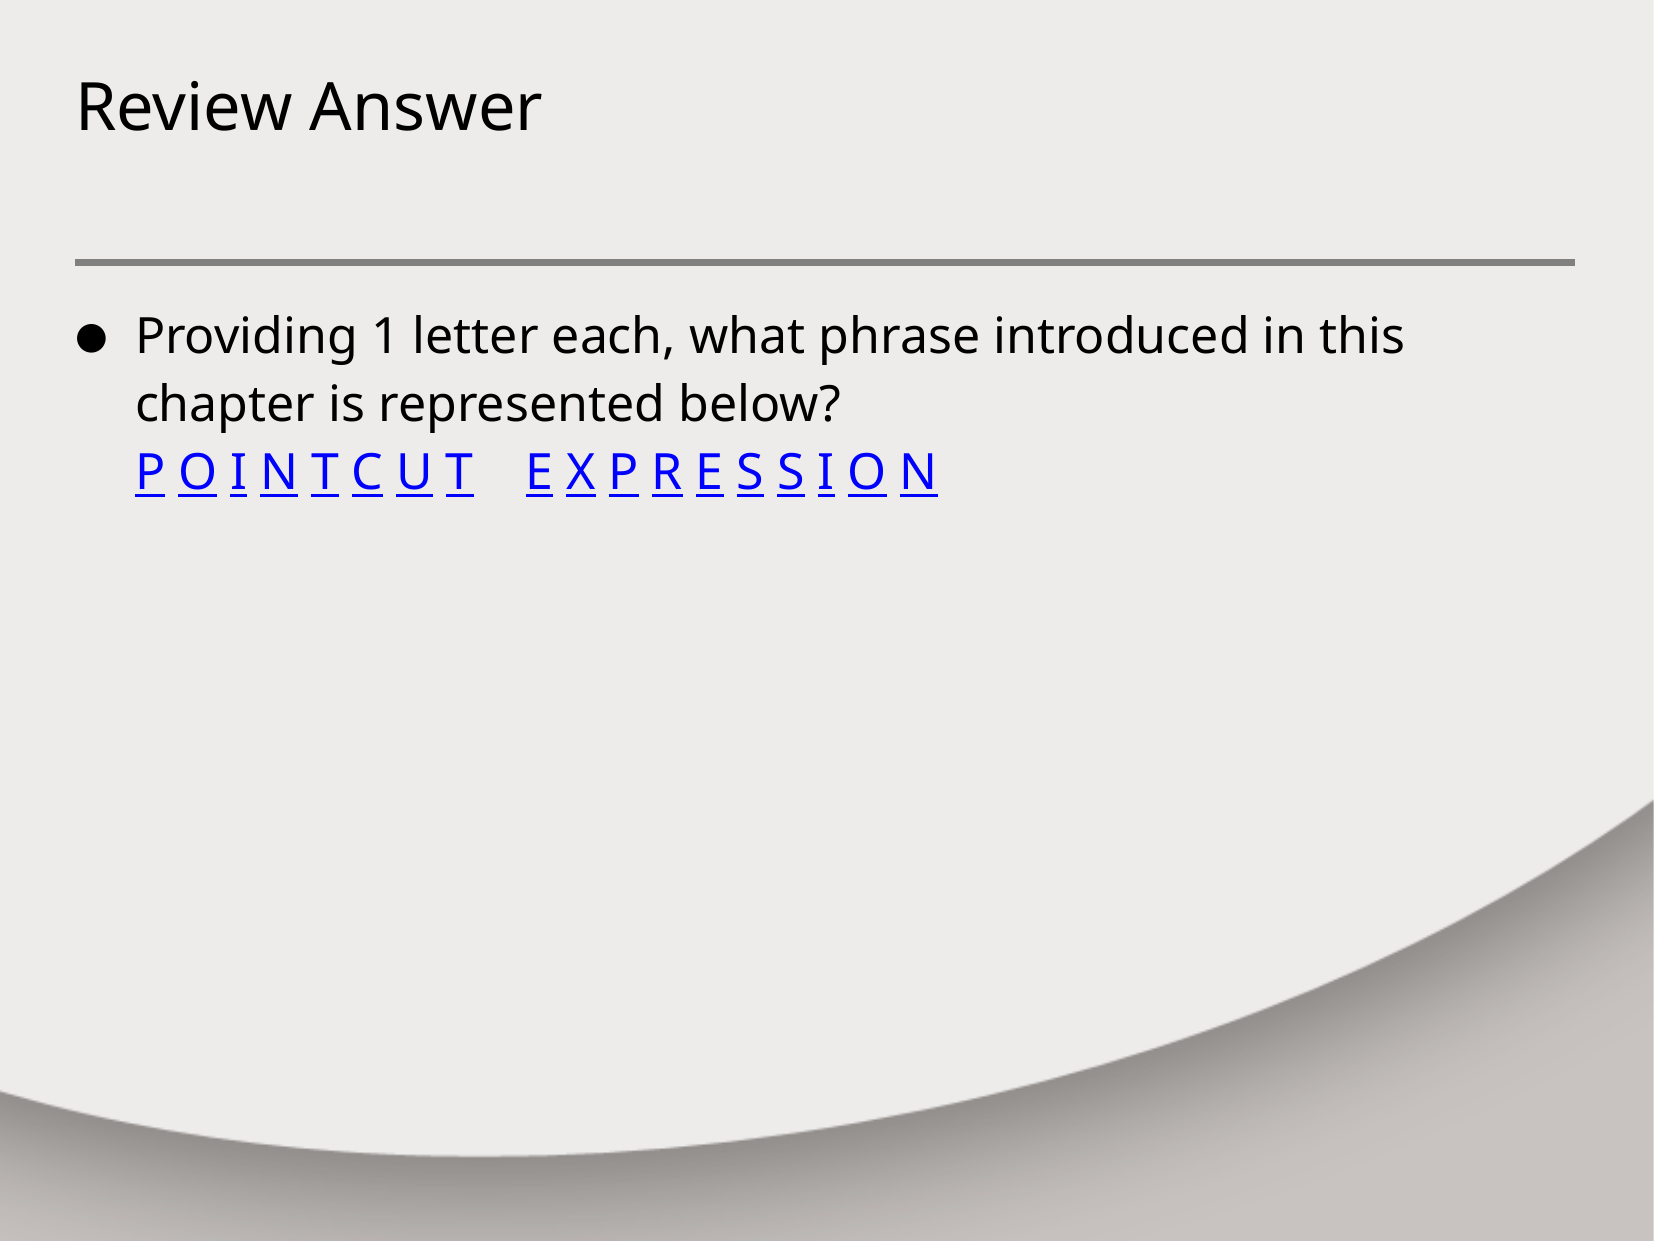

# Review Answer
Providing 1 letter each, what phrase introduced in this chapter is represented below?
P O I N T C U T E X P R E S S I O N